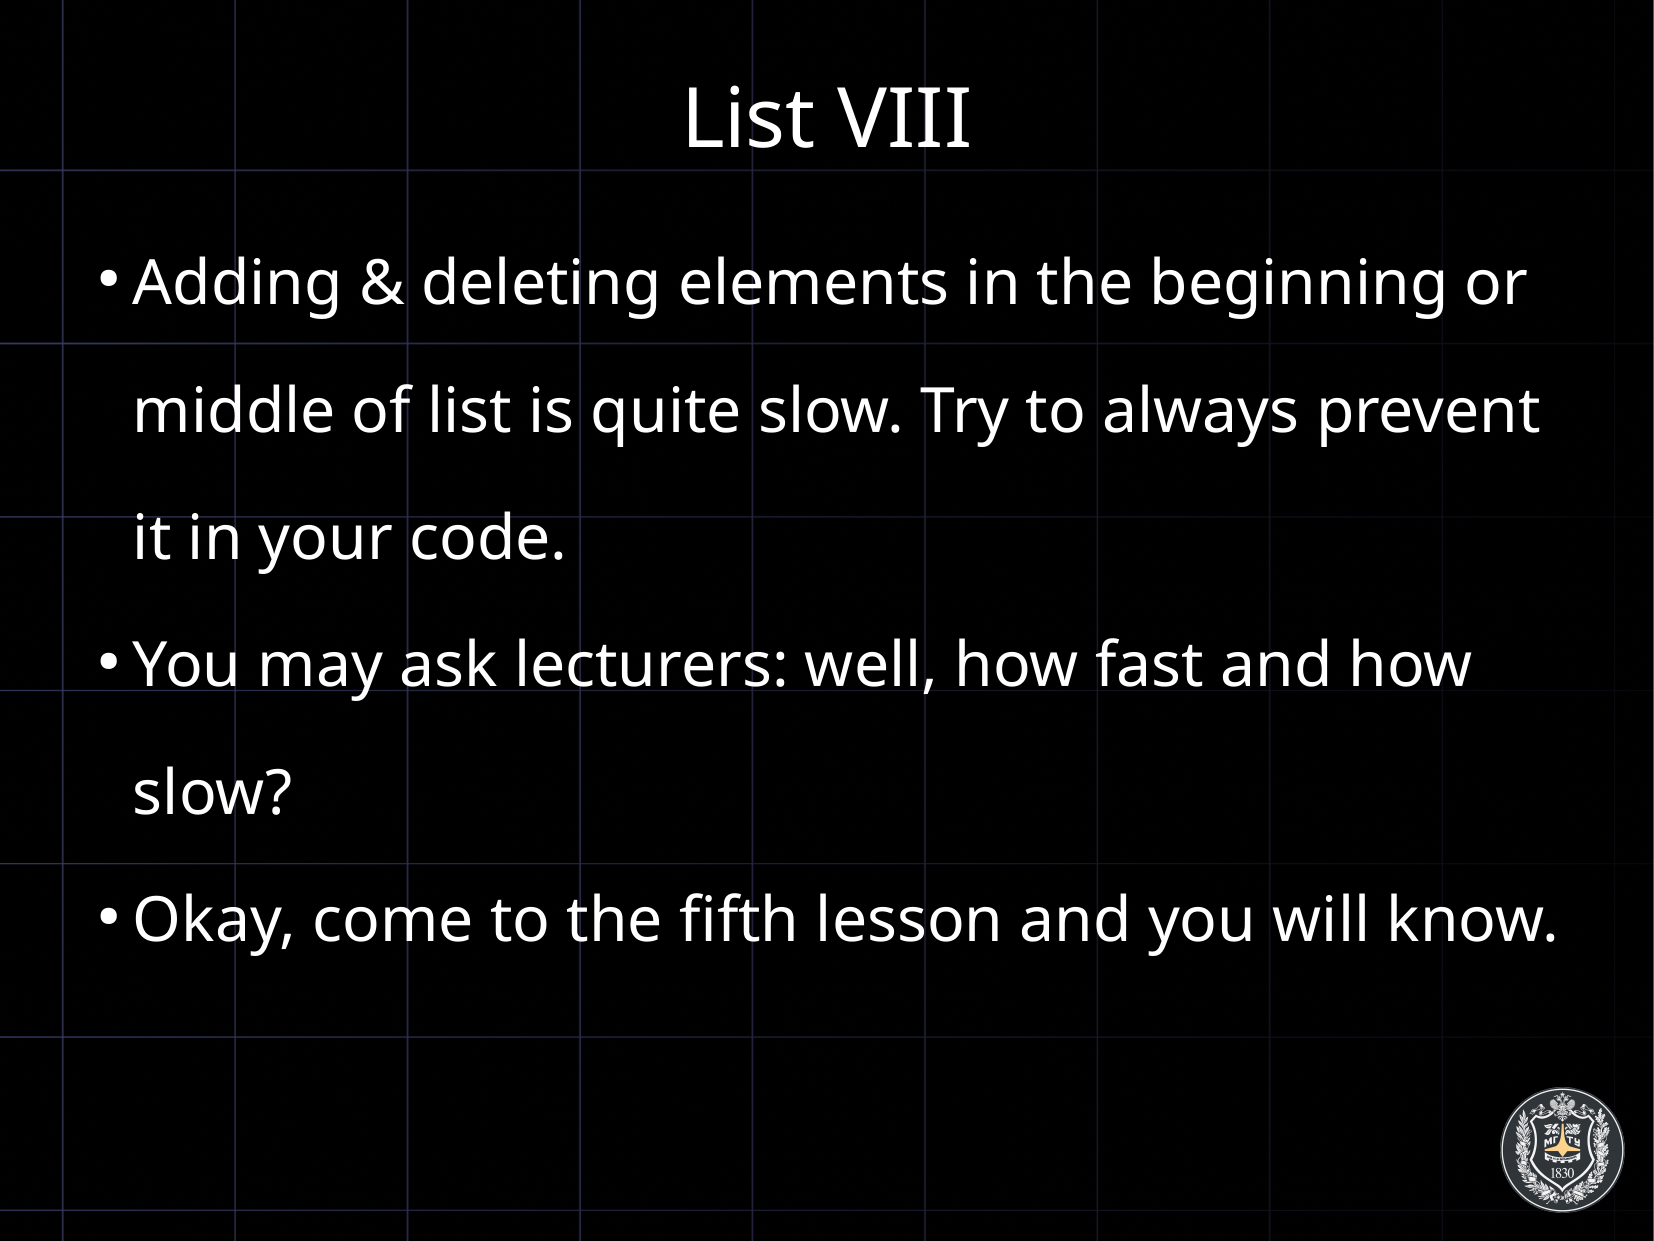

# List VIII
Adding & deleting elements in the beginning or middle of list is quite slow. Try to always prevent it in your code.
You may ask lecturers: well, how fast and how slow?
Okay, come to the fifth lesson and you will know.